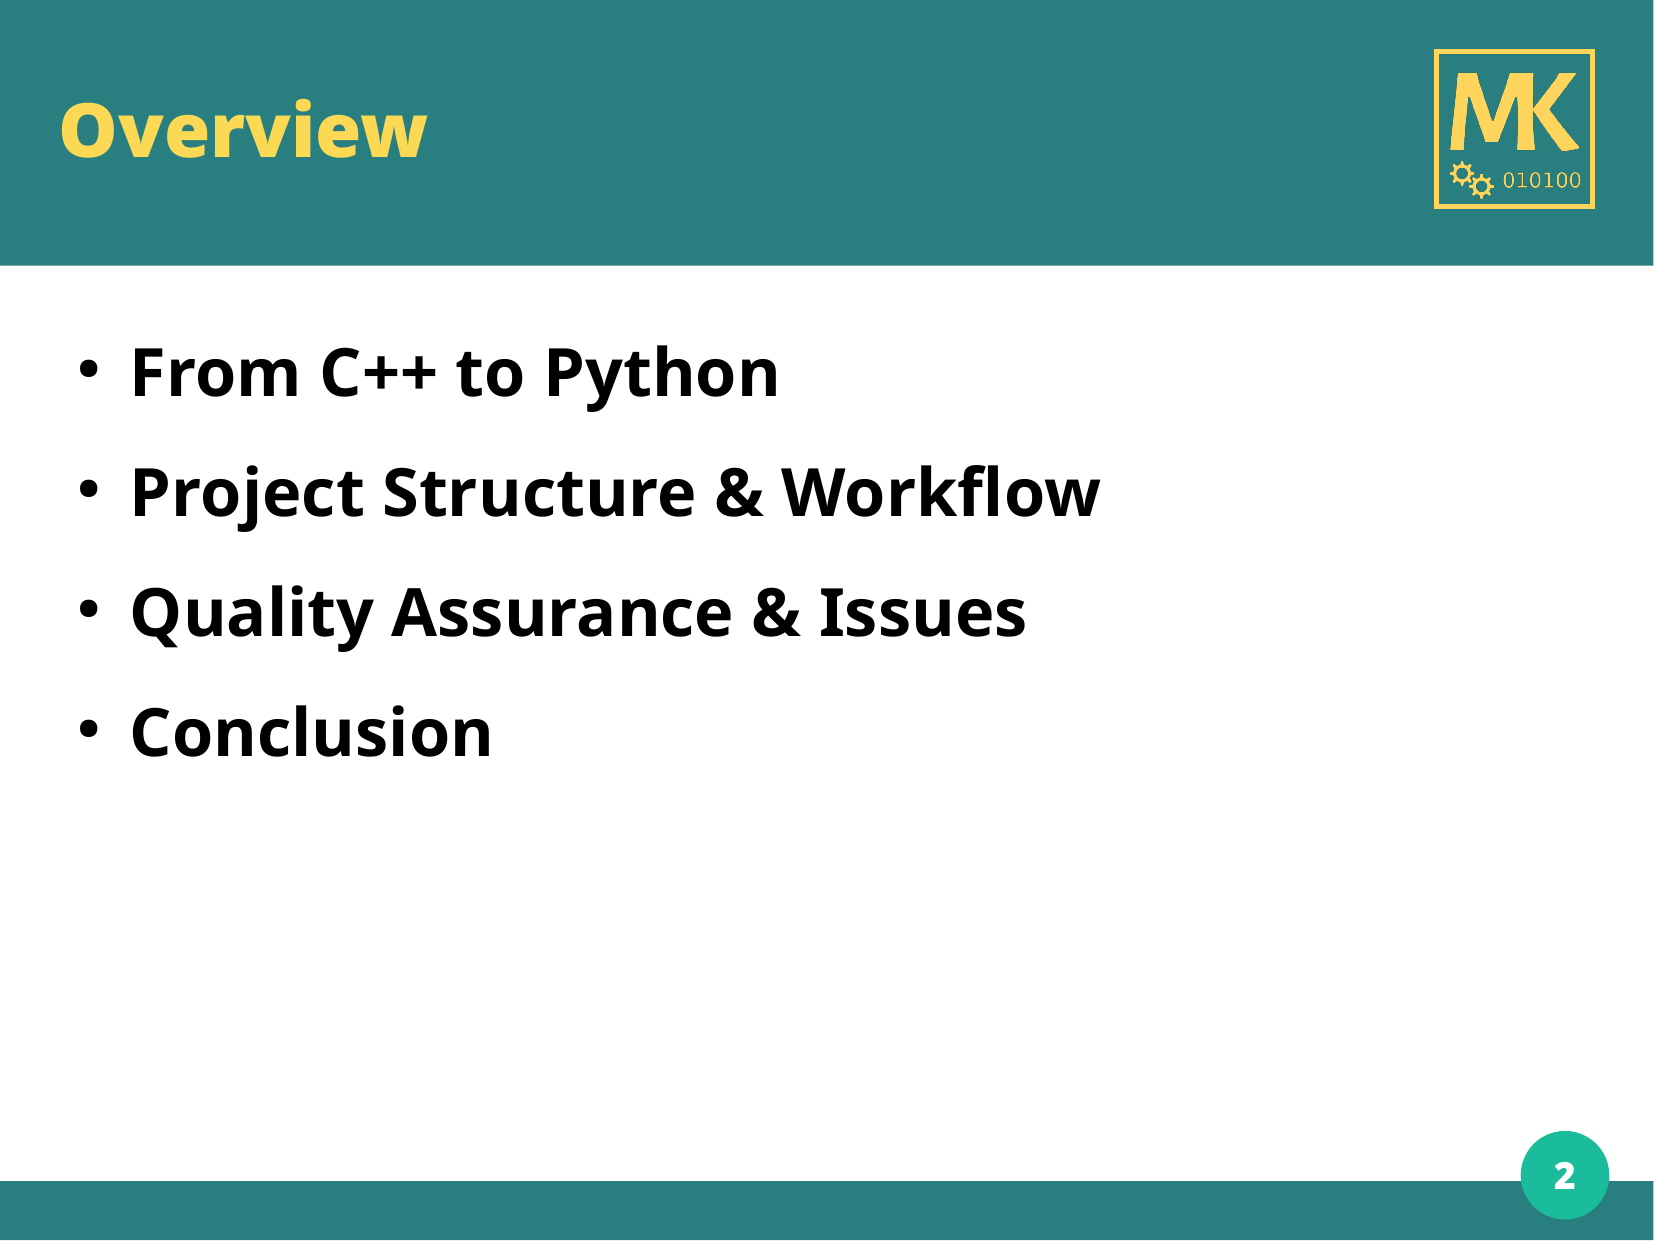

# Overview
From C++ to Python
Project Structure & Workflow
Quality Assurance & Issues
Conclusion
2